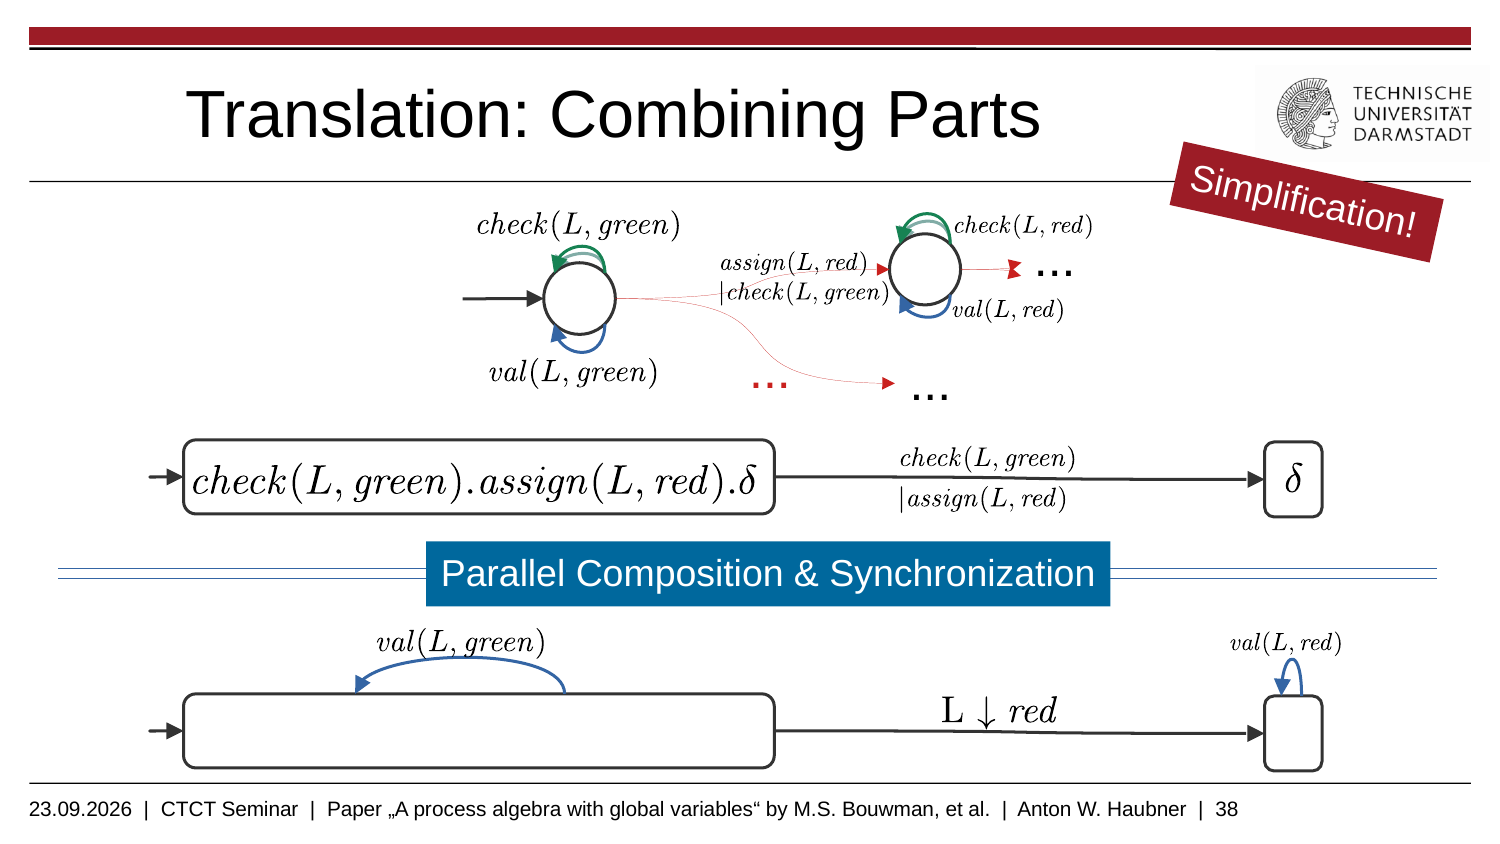

# Translation: Combining Parts
Simplification!
...
...
...
Parallel Composition & Synchronization